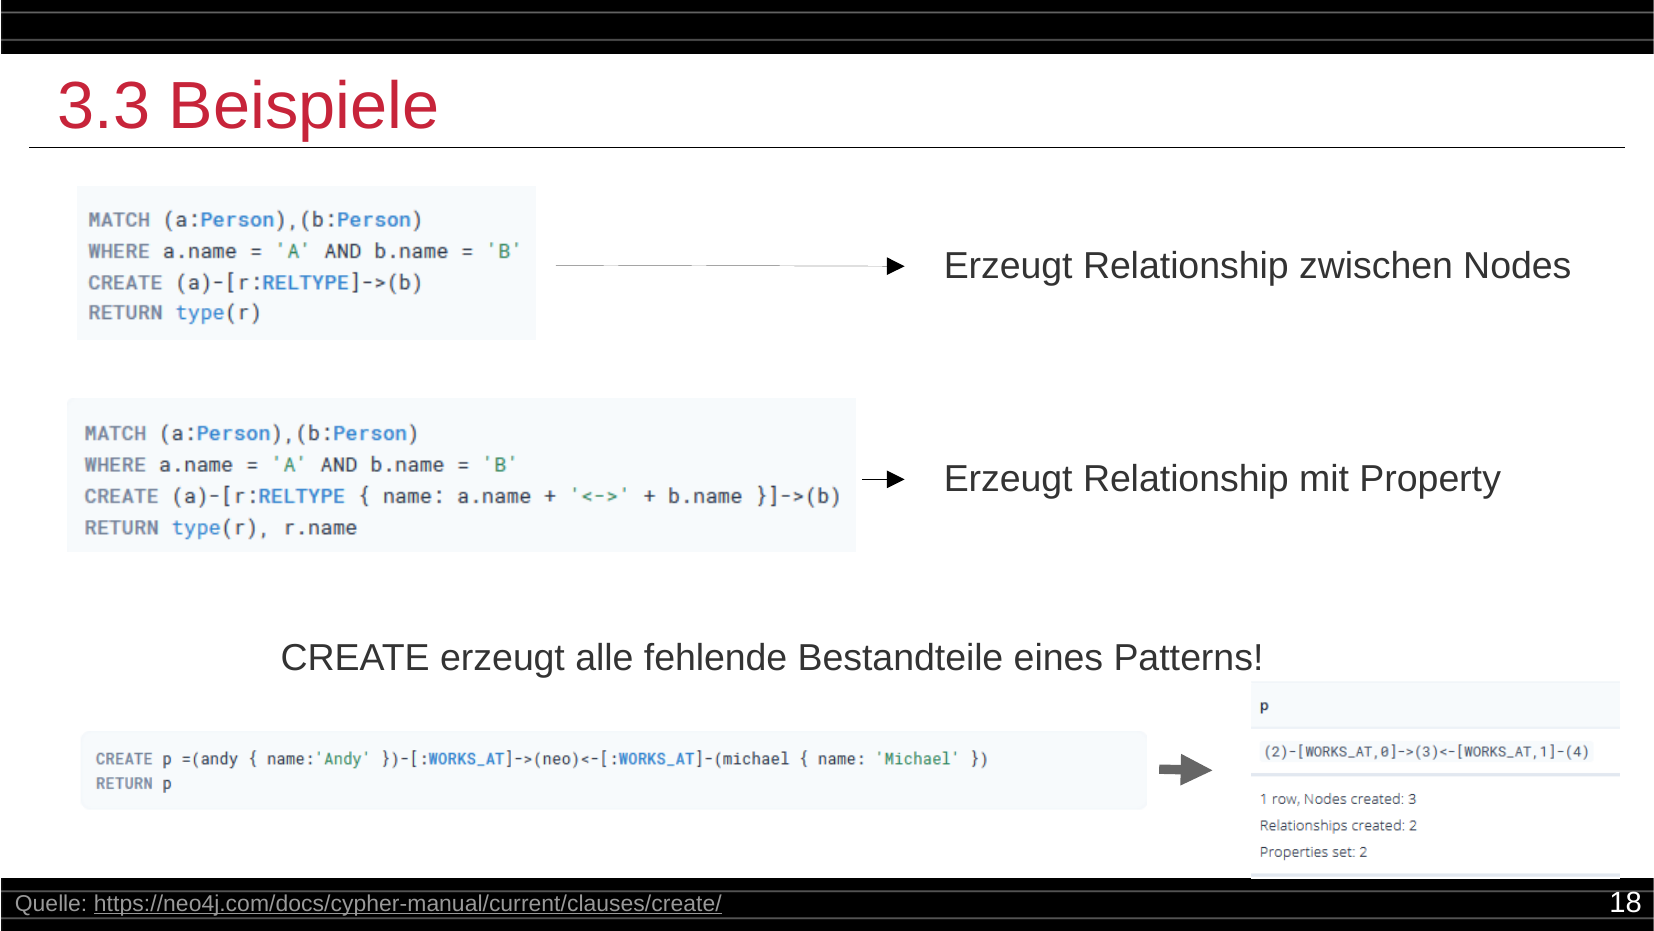

# 3.3 Beispiele
Erzeugt Relationship zwischen Nodes
Erzeugt Relationship mit Property
CREATE erzeugt alle fehlende Bestandteile eines Patterns!
Quelle: https://neo4j.com/docs/cypher-manual/current/clauses/create/